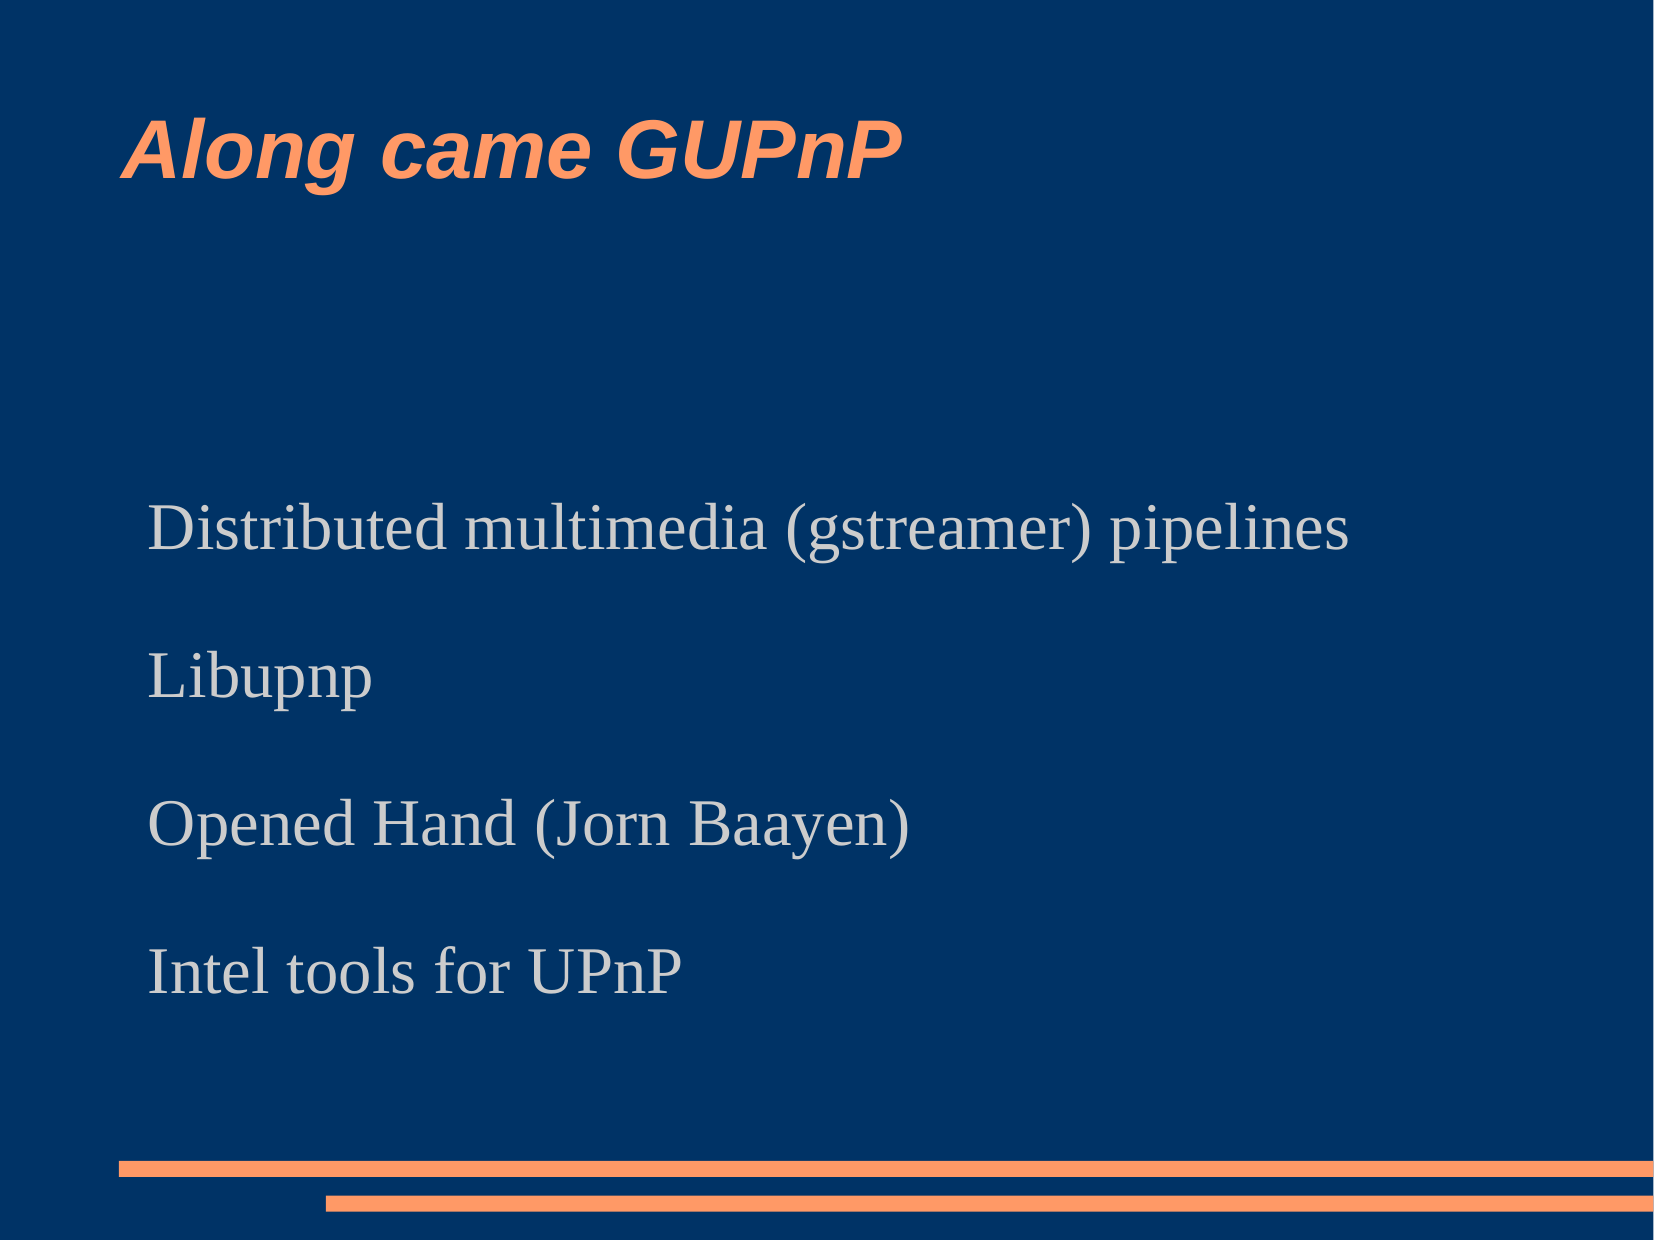

# Along came GUPnP
Distributed multimedia (gstreamer) pipelines
Libupnp
Opened Hand (Jorn Baayen)
Intel tools for UPnP